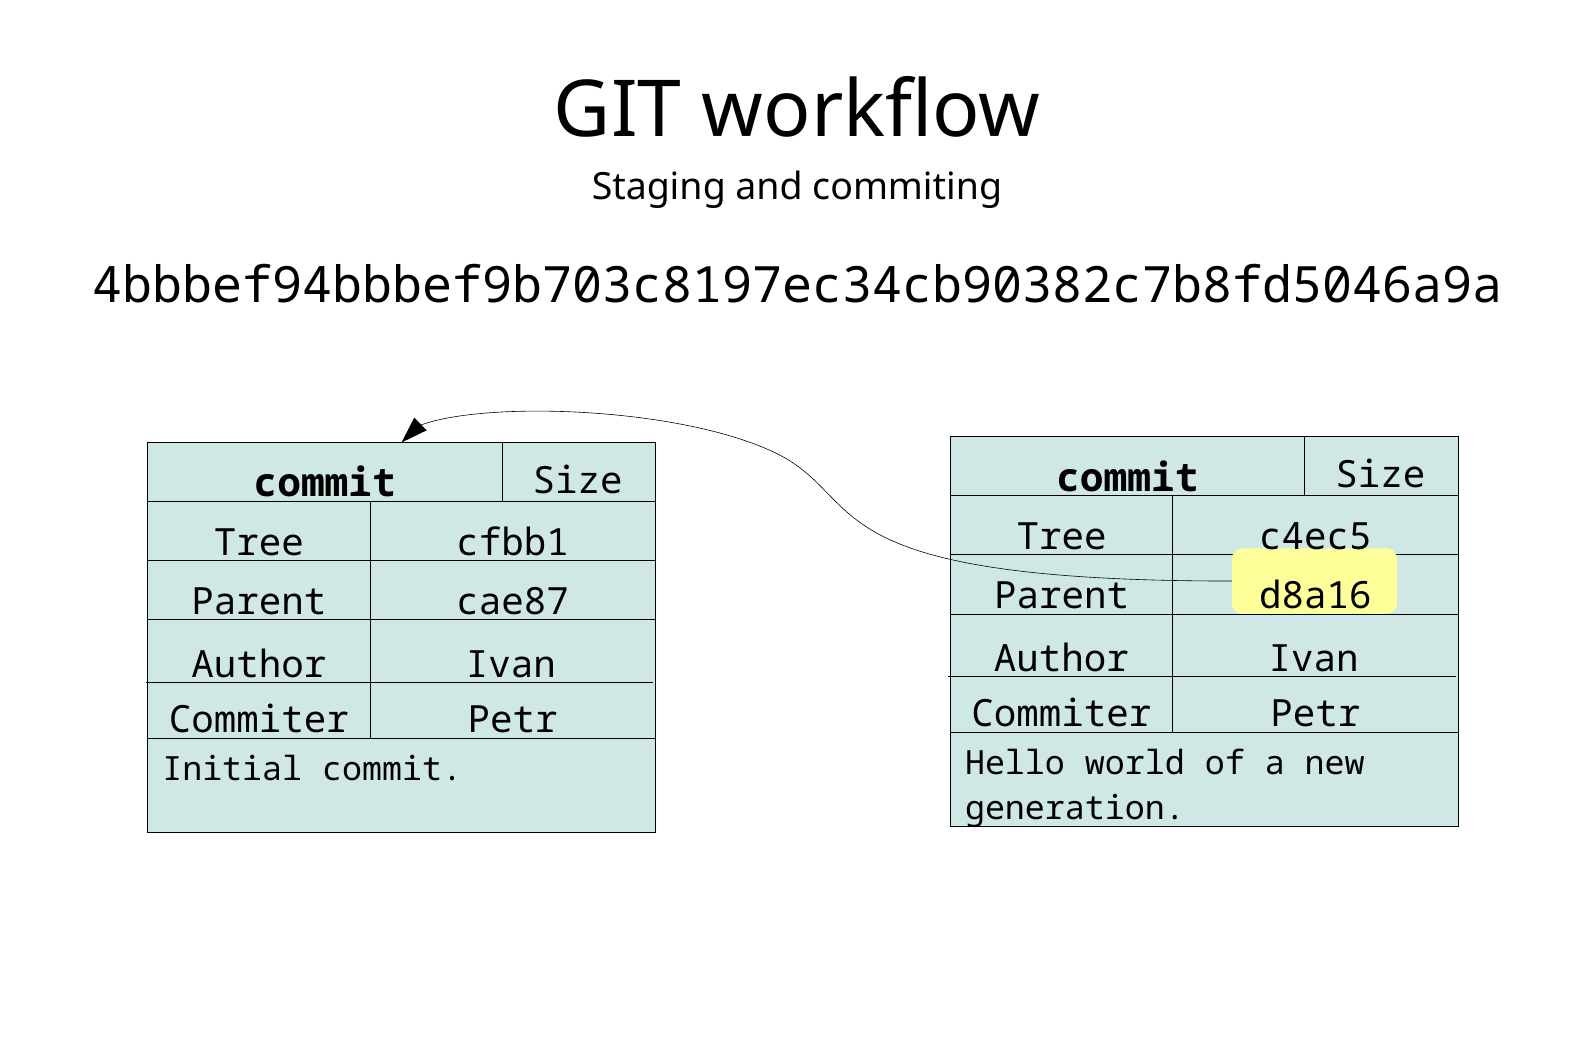

# GIT workflow Staging and commiting
4bbbef94bbbef9b703c8197ec34cb90382c7b8fd5046a9a
Size
commit
Size
commit
Tree
c4ec5
Tree
cfbb1
Parent
d8a16
Parent
cae87
Author
Ivan
Author
Ivan
Commiter
Petr
Commiter
Petr
Hello world of a new generation.
Initial commit.